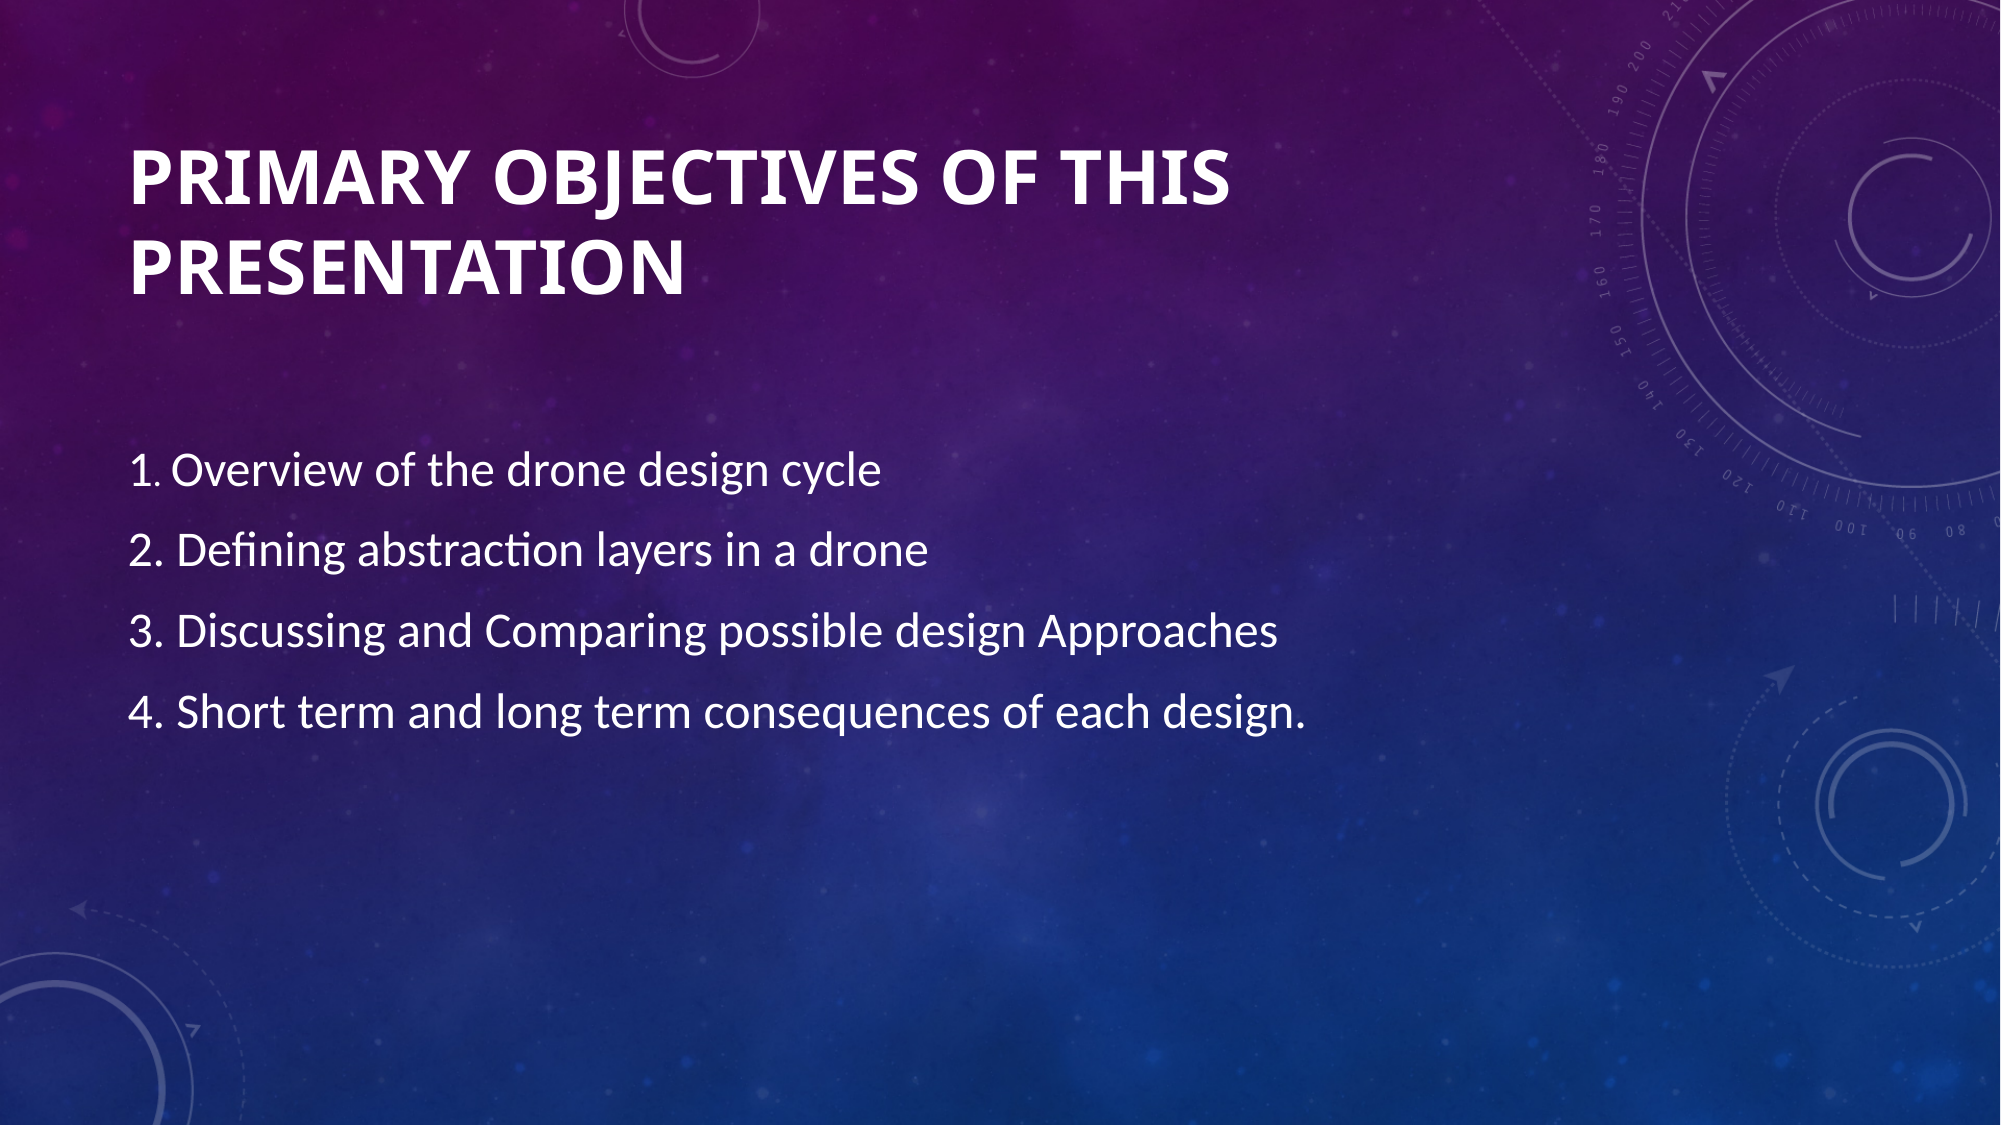

# Primary objectives of this presentation
1. Overview of the drone design cycle
2. Defining abstraction layers in a drone
3. Discussing and Comparing possible design Approaches
4. Short term and long term consequences of each design.